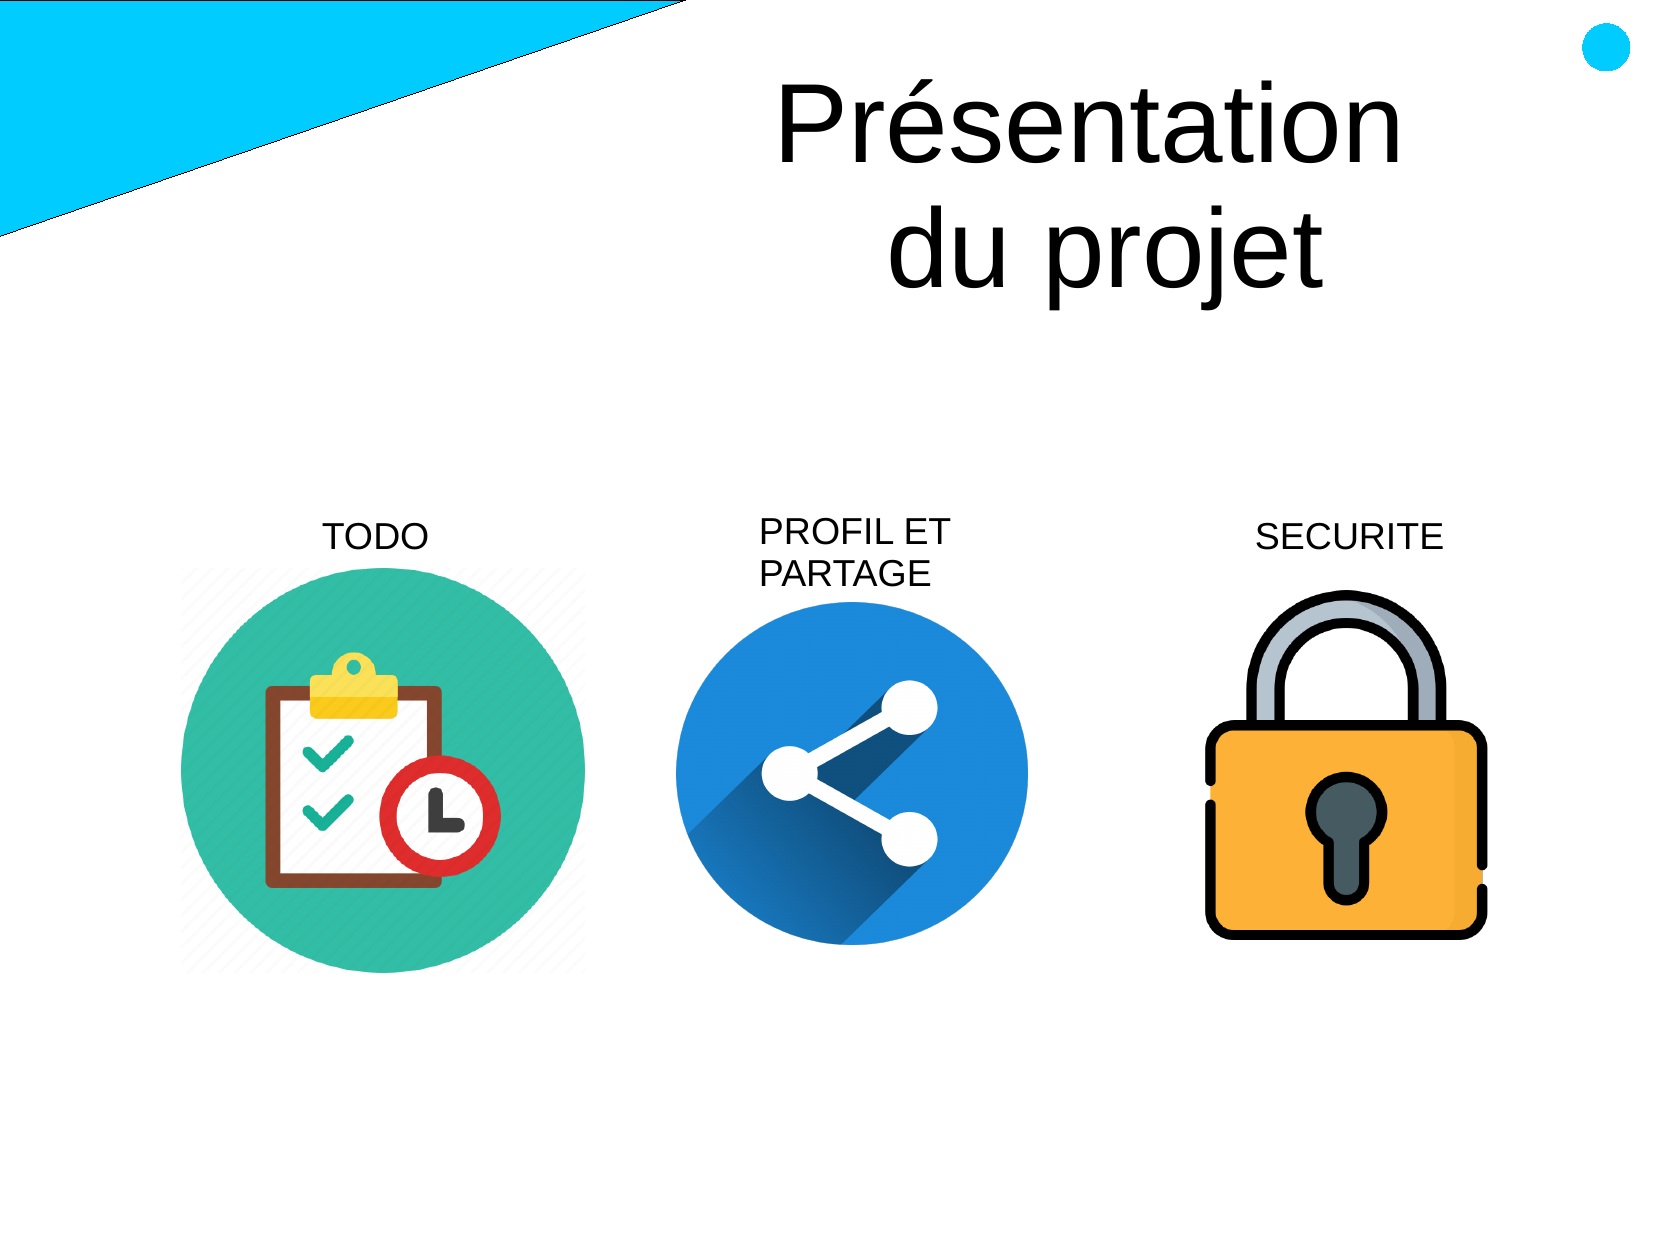

Présentation
du projet
PROFIL ET PARTAGE
TODO
SECURITE